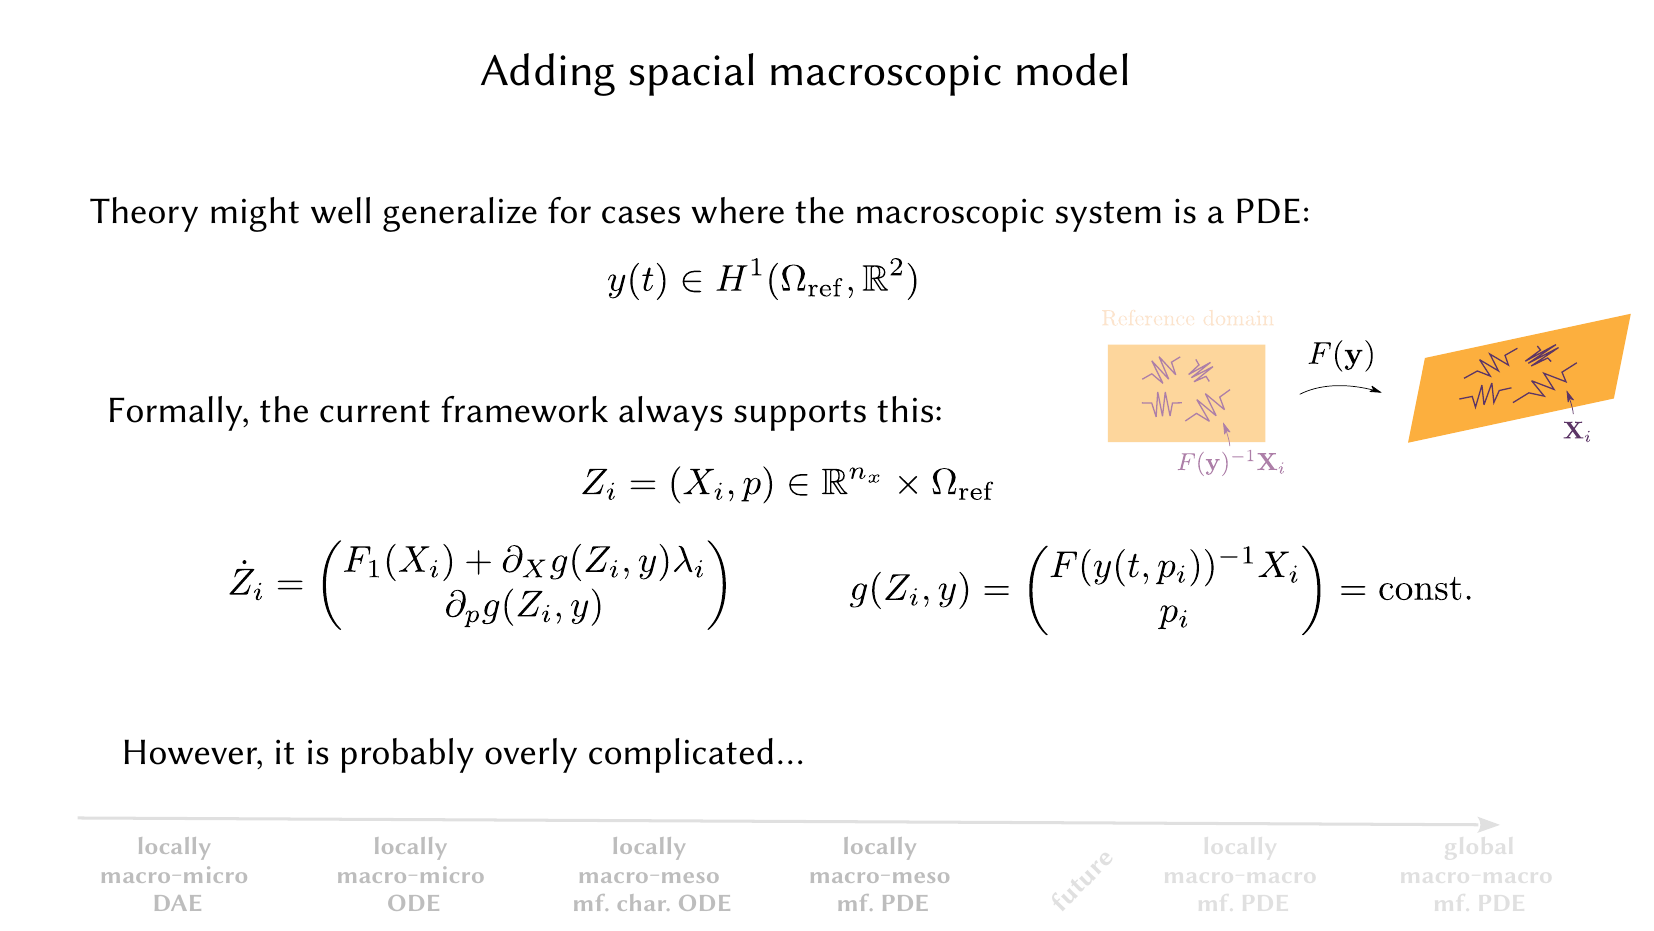

Adding spacial macroscopic model
Theory might well generalize for cases where the macroscopic system is a PDE:
Formally, the current framework always supports this:
However, it is probably overly complicated...
locally
macro‒micro
DAE
locally
macro‒micro
ODE
locally
macro‒meso
mf. char. ODE
locally
macro‒meso
mf. PDE
locally
macro‒macro
mf. PDE
global
macro‒macro
mf. PDE
future